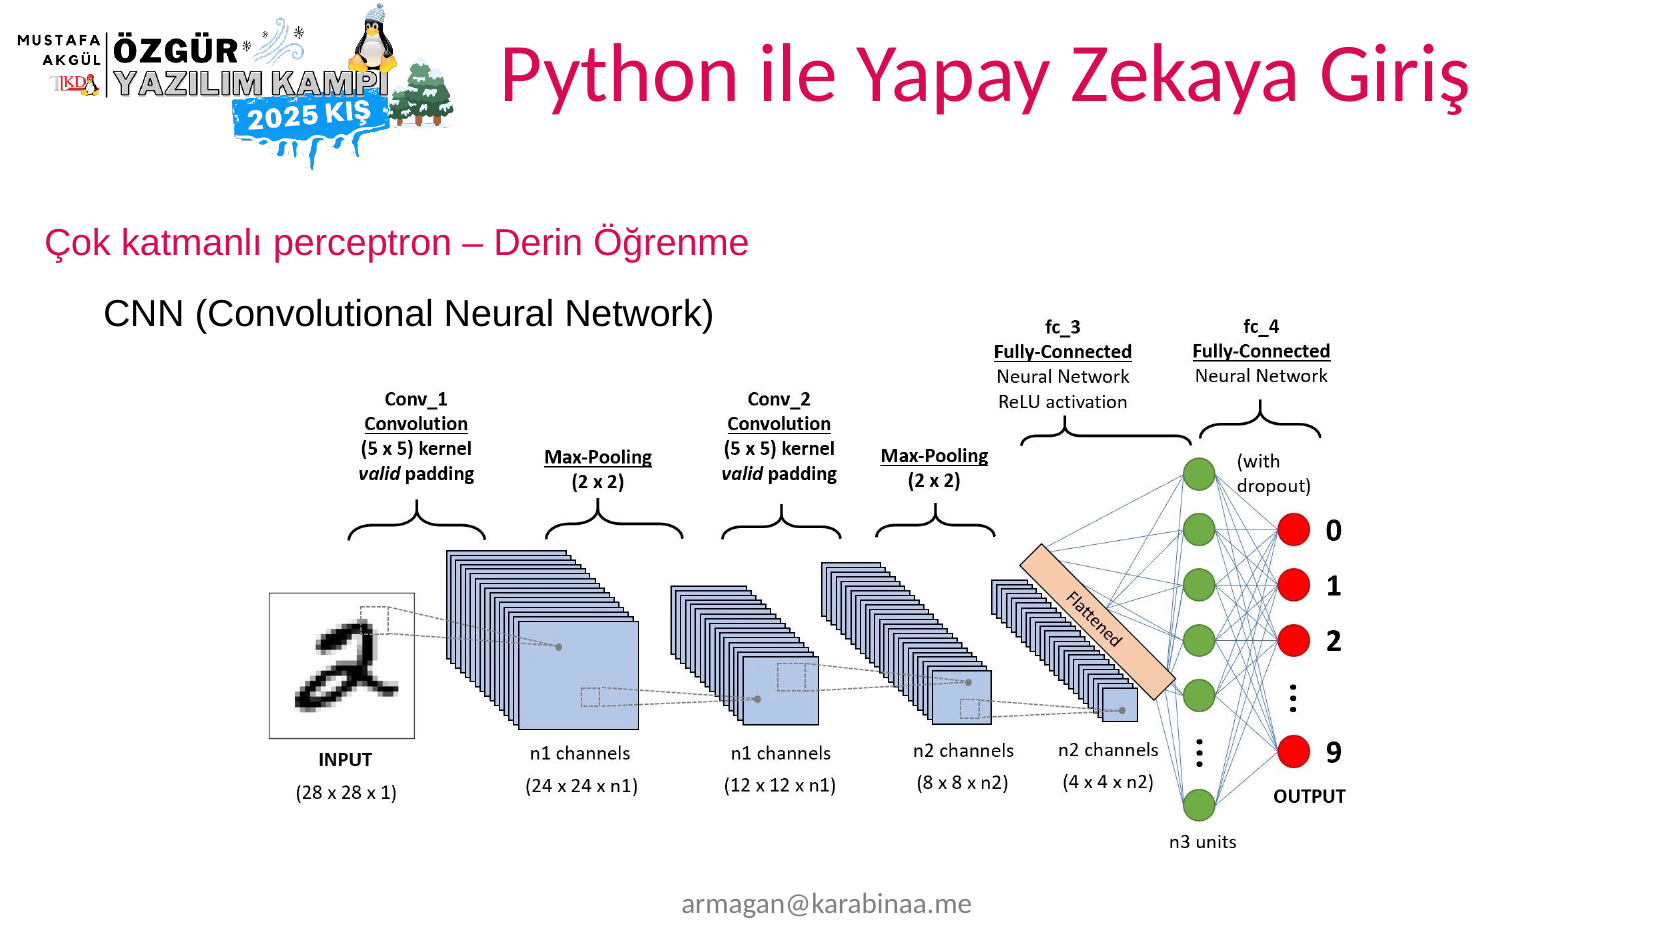

Python ile Yapay Zekaya Giriş
Çok katmanlı perceptron – Derin Öğrenme
CNN (Convolutional Neural Network)
armagan@karabinaa.me